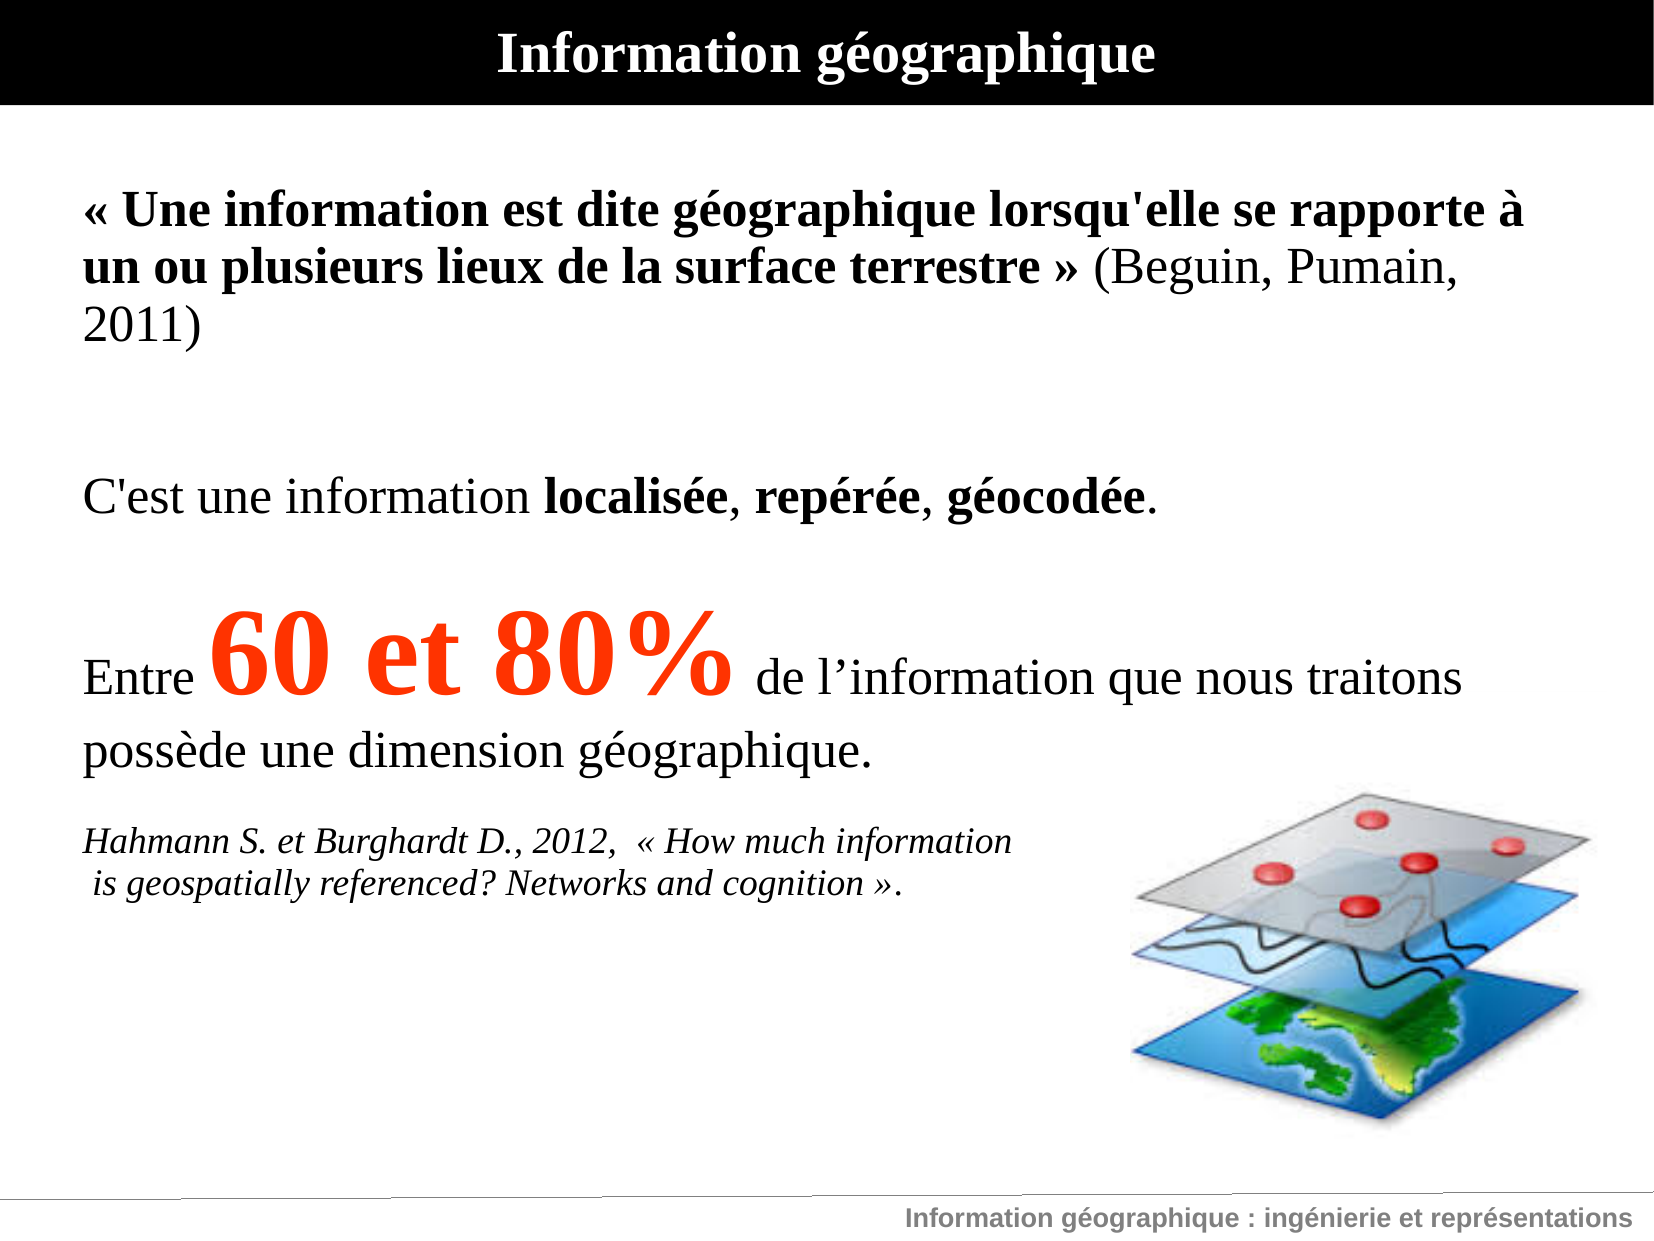

# Information géographique
« Une information est dite géographique lorsqu'elle se rapporte à un ou plusieurs lieux de la surface terrestre » (Beguin, Pumain, 2011)
C'est une information localisée, repérée, géocodée.
Entre 60 et 80% de l’information que nous traitons possède une dimension géographique.
Hahmann S. et Burghardt D., 2012, « How much information
 is geospatially referenced? Networks and cognition ».